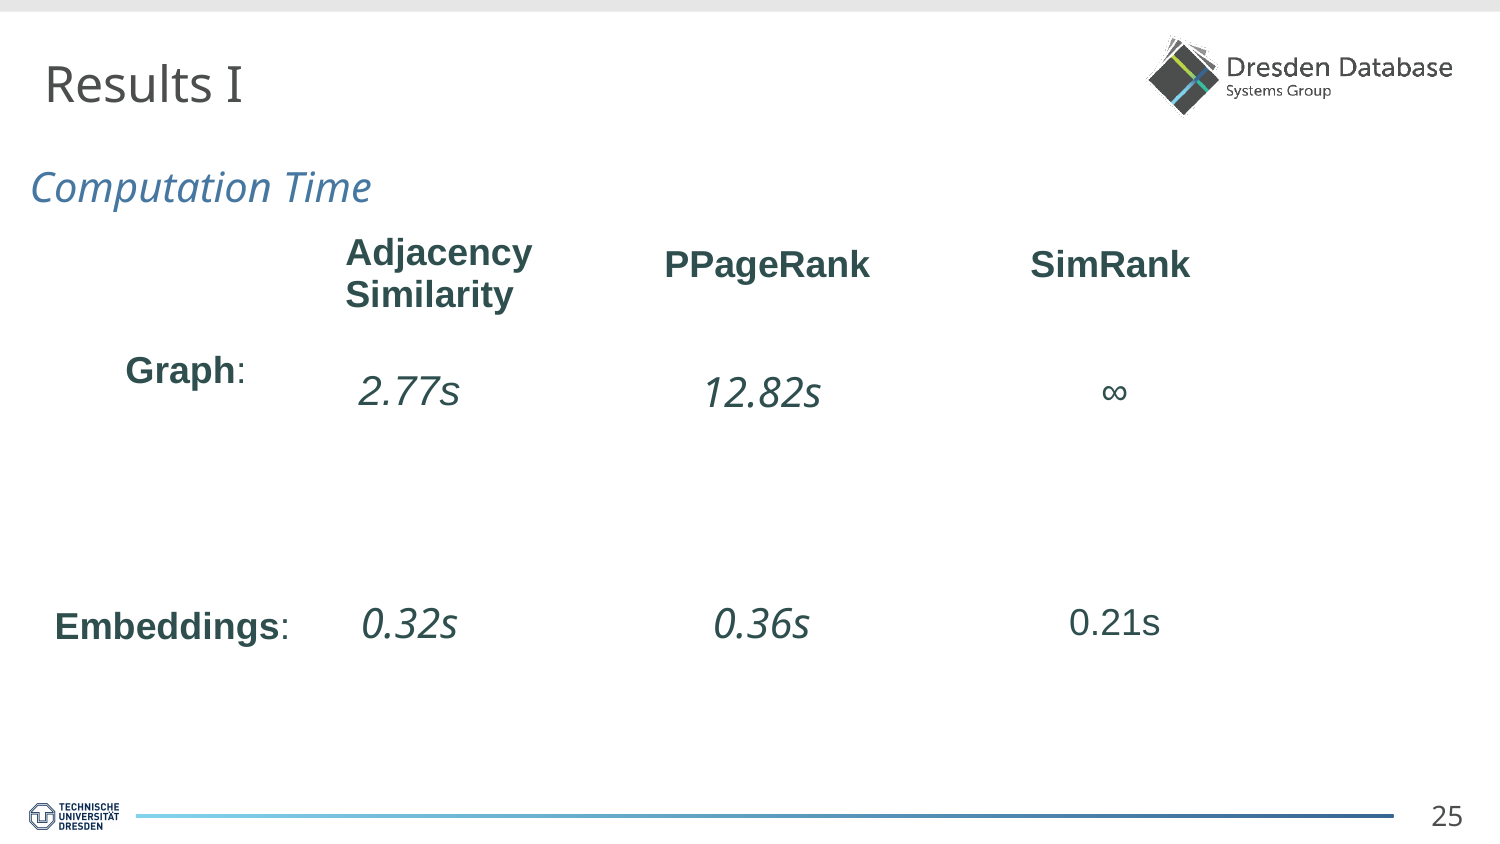

# Results I
Computation Time
Adjacency
Similarity
PPageRank
SimRank
| 2.77s | 12.82s | ∞ |
| --- | --- | --- |
| 0.32s | 0.36s | 0.21s |
Graph:
Embeddings: